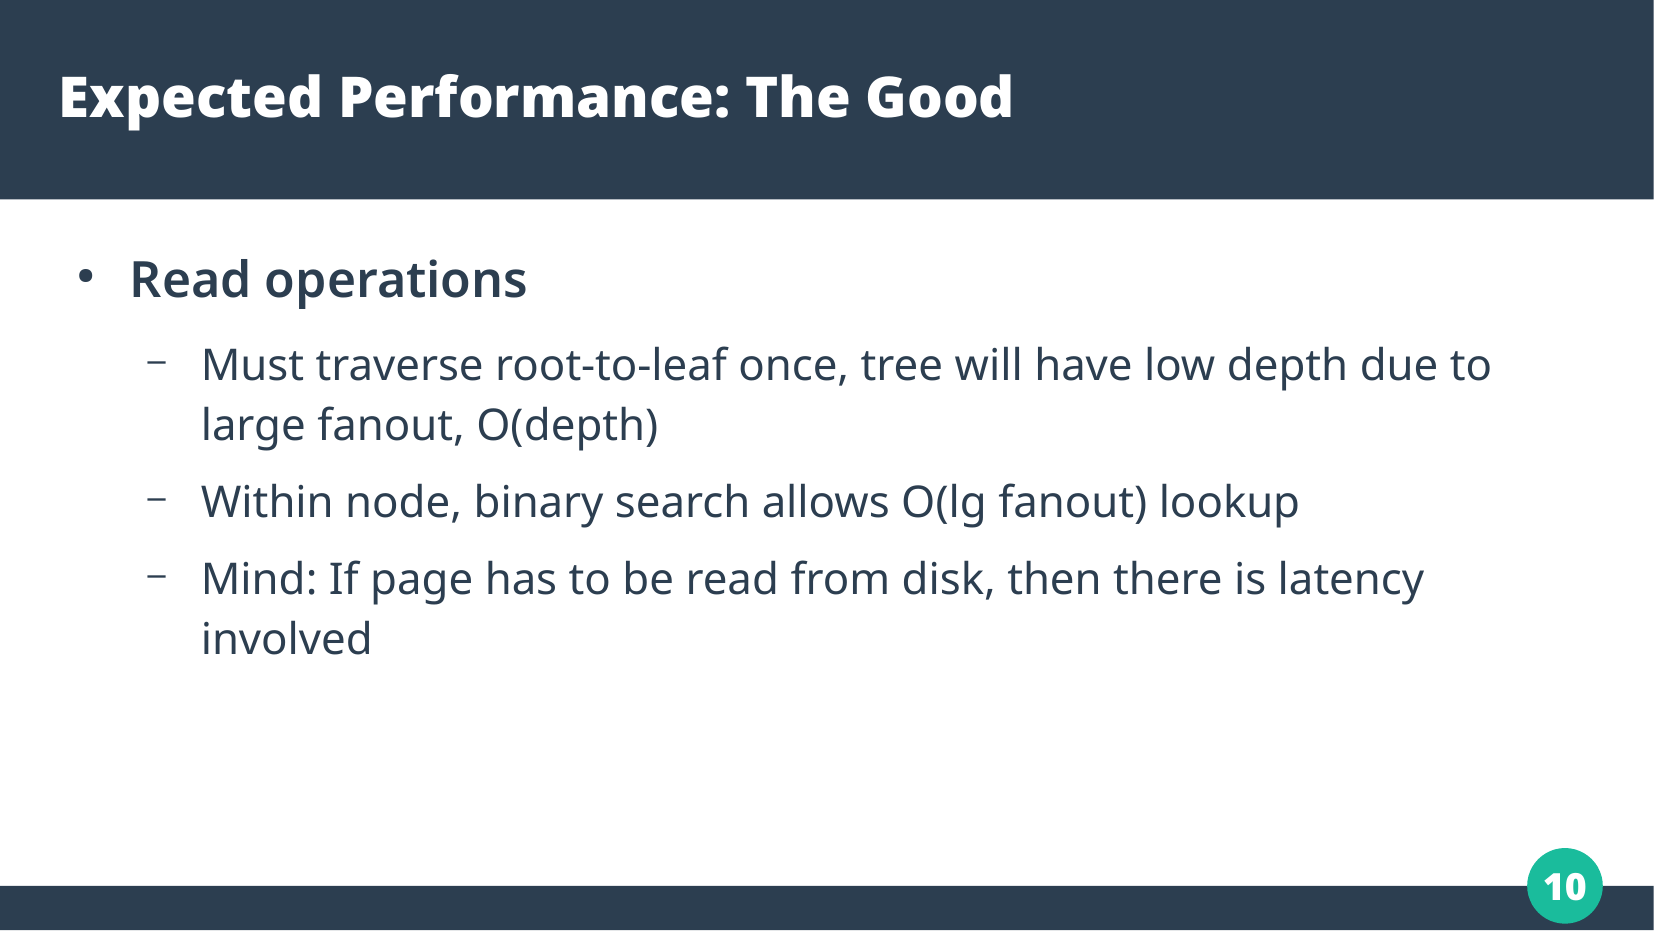

# Expected Performance: The Good
Read operations
Must traverse root-to-leaf once, tree will have low depth due to large fanout, O(depth)
Within node, binary search allows O(lg fanout) lookup
Mind: If page has to be read from disk, then there is latency involved